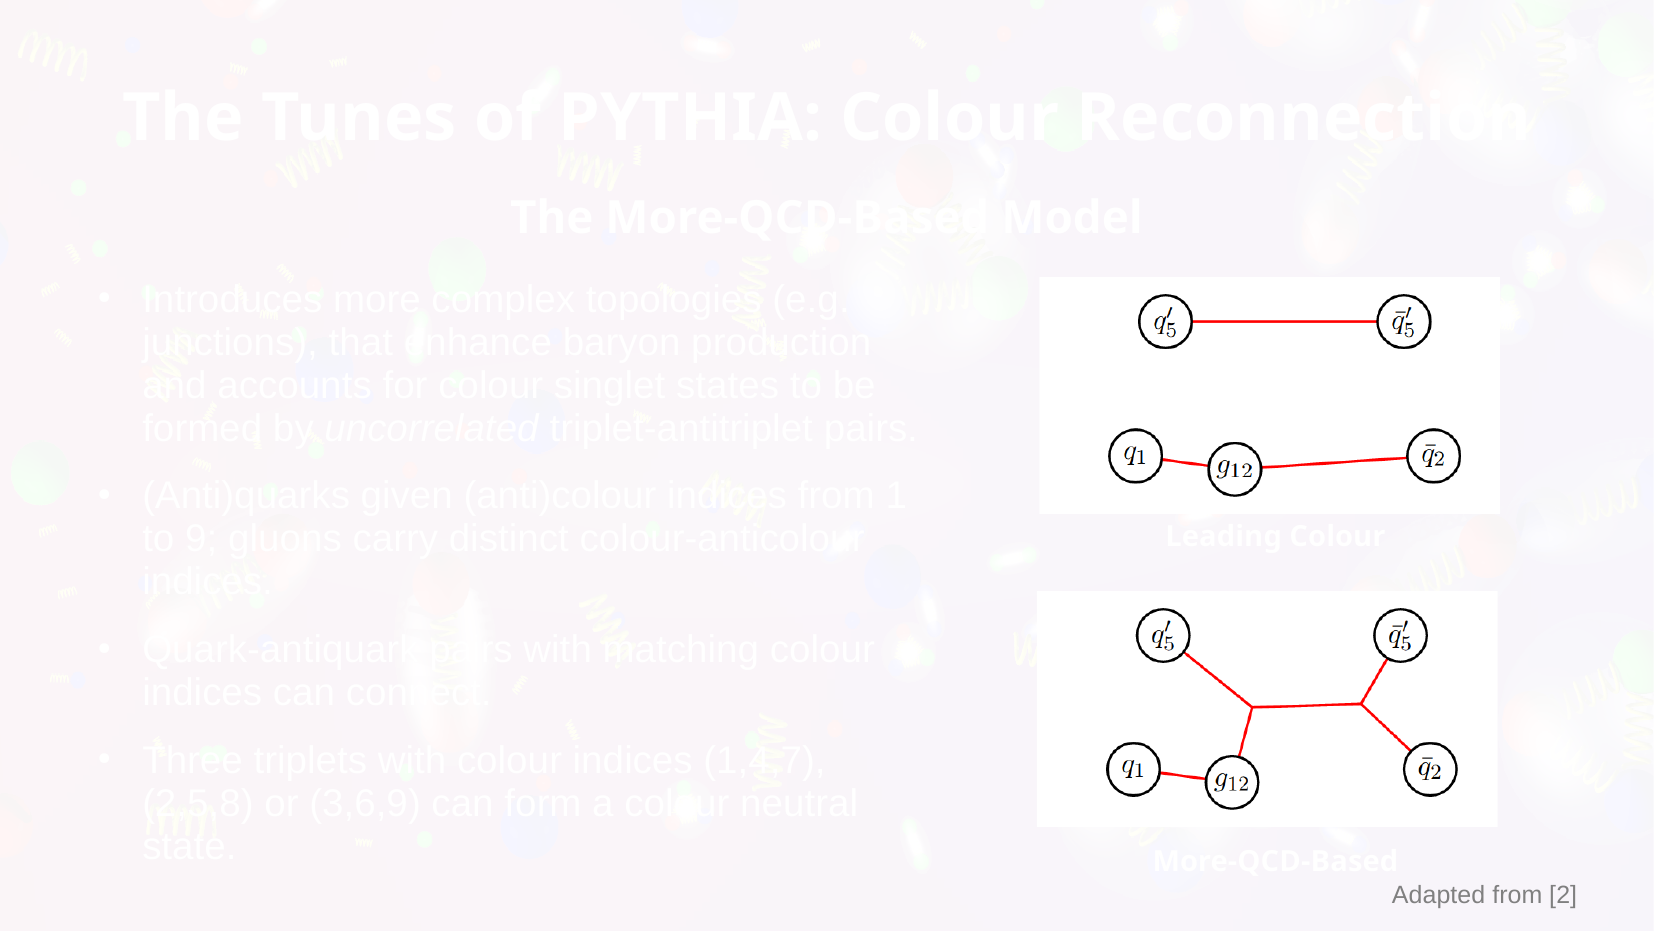

# The Tunes of PYTHIA: Colour Reconnection
The More-QCD-Based Model
Introduces more complex topologies (e.g. junctions), that enhance baryon production and accounts for colour singlet states to be formed by uncorrelated triplet-antitriplet pairs.
(Anti)quarks given (anti)colour indices from 1 to 9; gluons carry distinct colour-anticolour indices.
Quark-antiquark pairs with matching colour indices can connect.
Three triplets with colour indices (1,4,7), (2,5,8) or (3,6,9) can form a colour neutral state.
Leading Colour
More-QCD-Based
Adapted from [2]